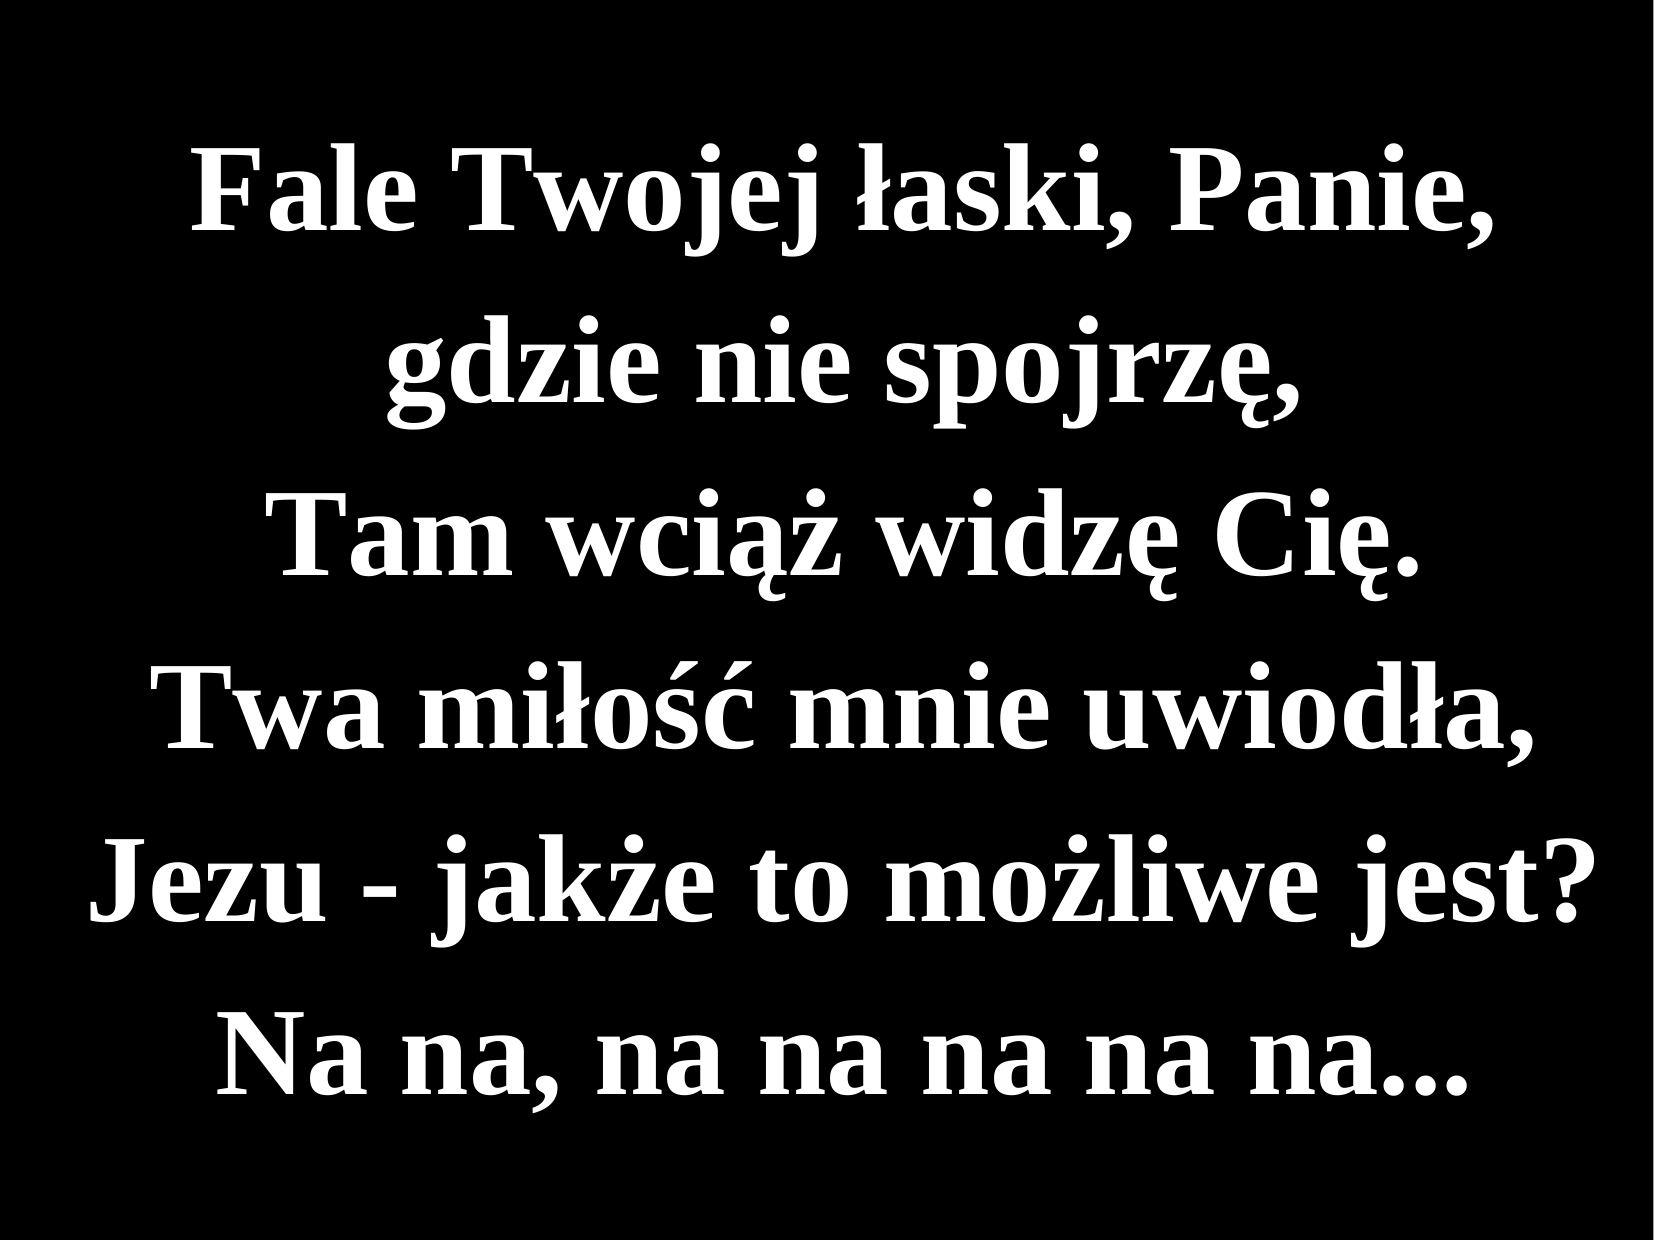

# Fale Twojej łaski, Panie,
ppp
gdzie nie spojrzę,
ppp
Tam wciąż widzę Cię.
ppp
Twa miłość mnie uwiodła,
ppp
Jezu - jakże to możliwe jest?
ppp
Na na, na na na na na...